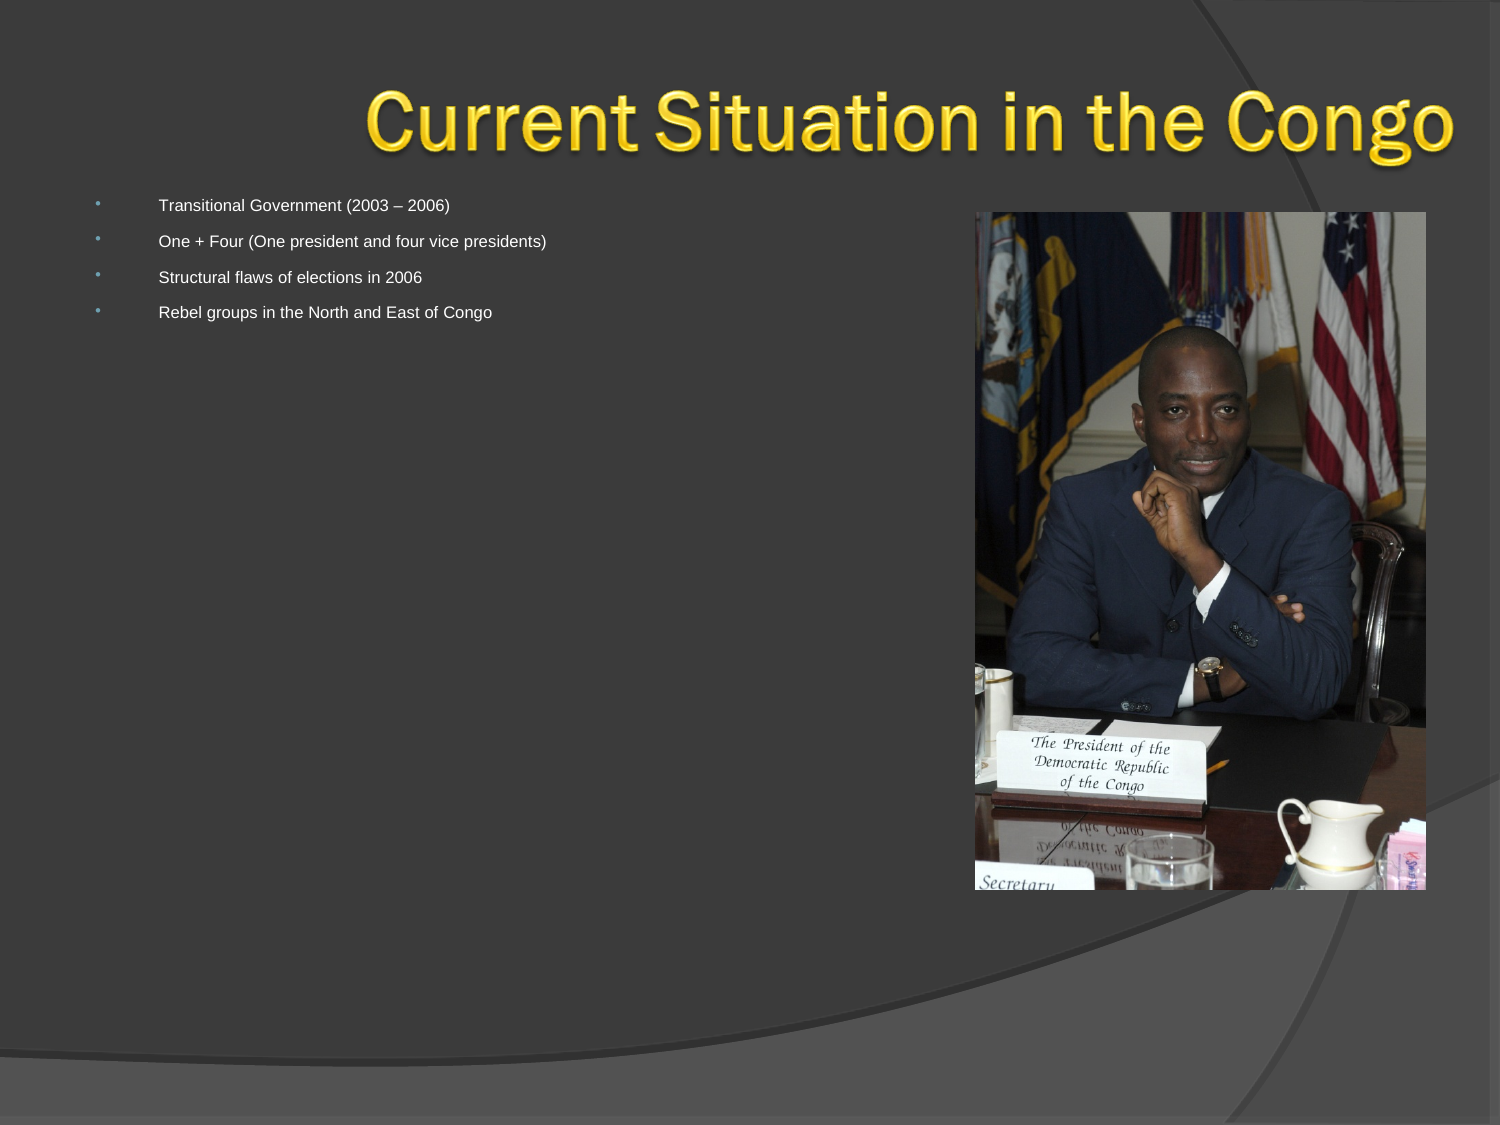

# Transitional Government (2003 – 2006)
One + Four (One president and four vice presidents)
Structural flaws of elections in 2006
Rebel groups in the North and East of Congo